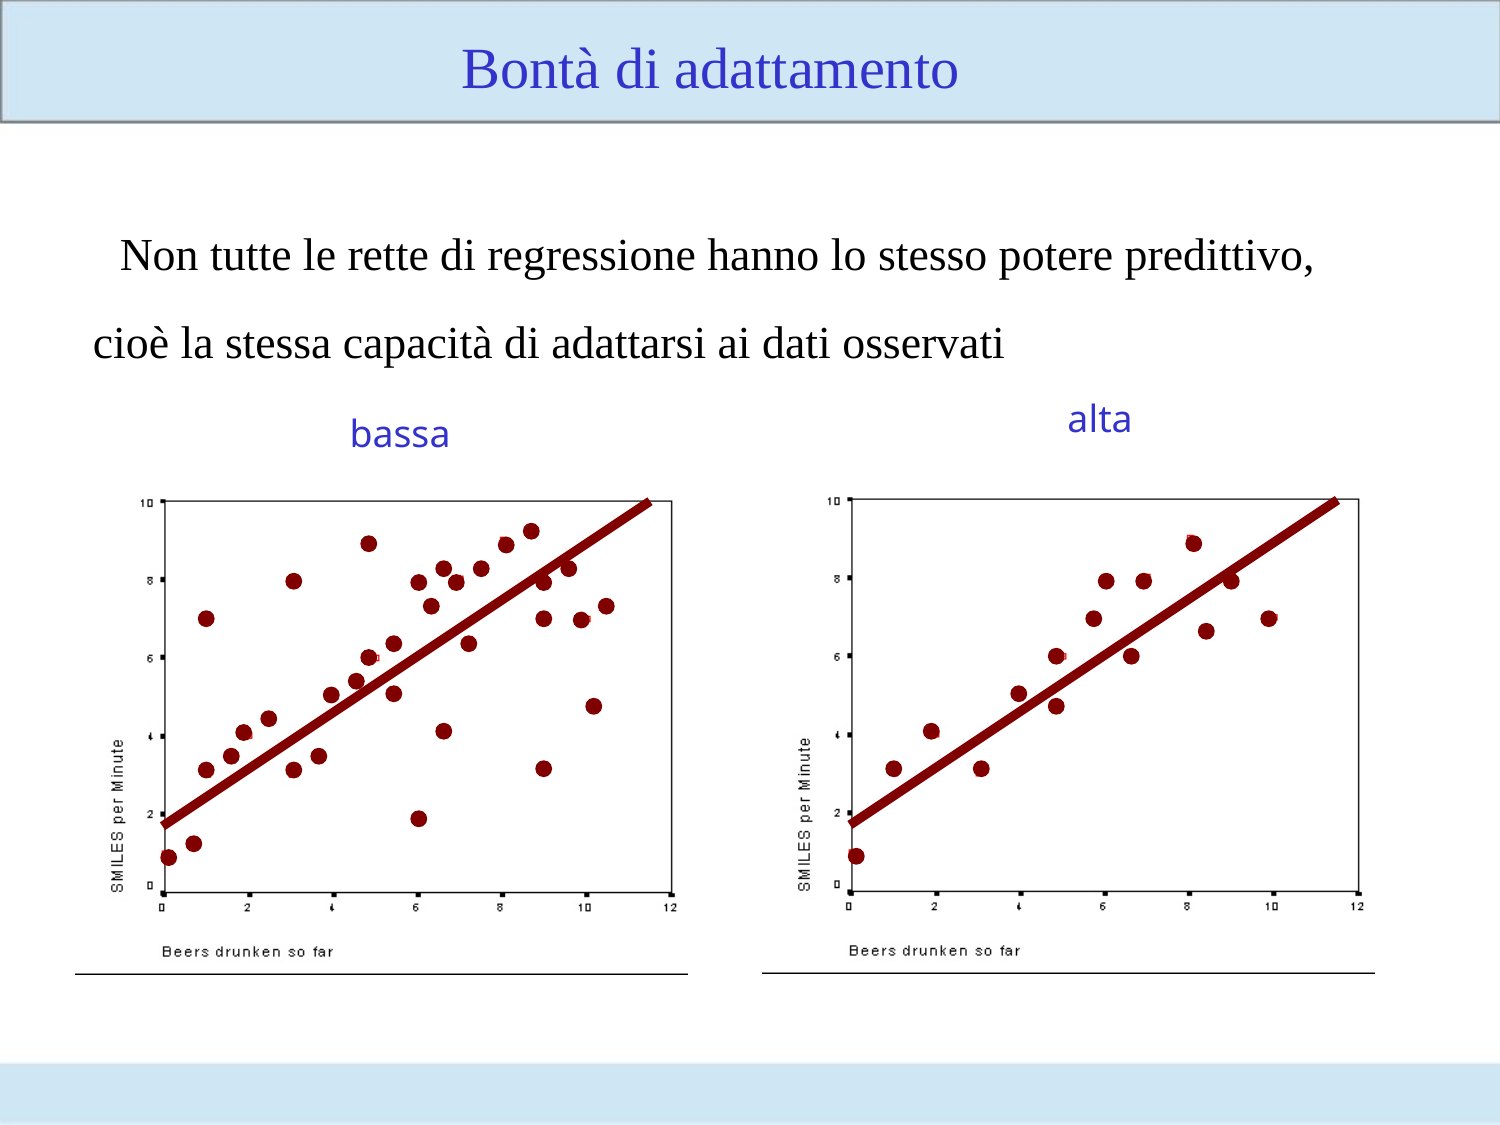

# Bontà di adattamento
Non tutte le rette di regressione hanno lo stesso potere predittivo, cioè la stessa capacità di adattarsi ai dati osservati
alta
bassa
64